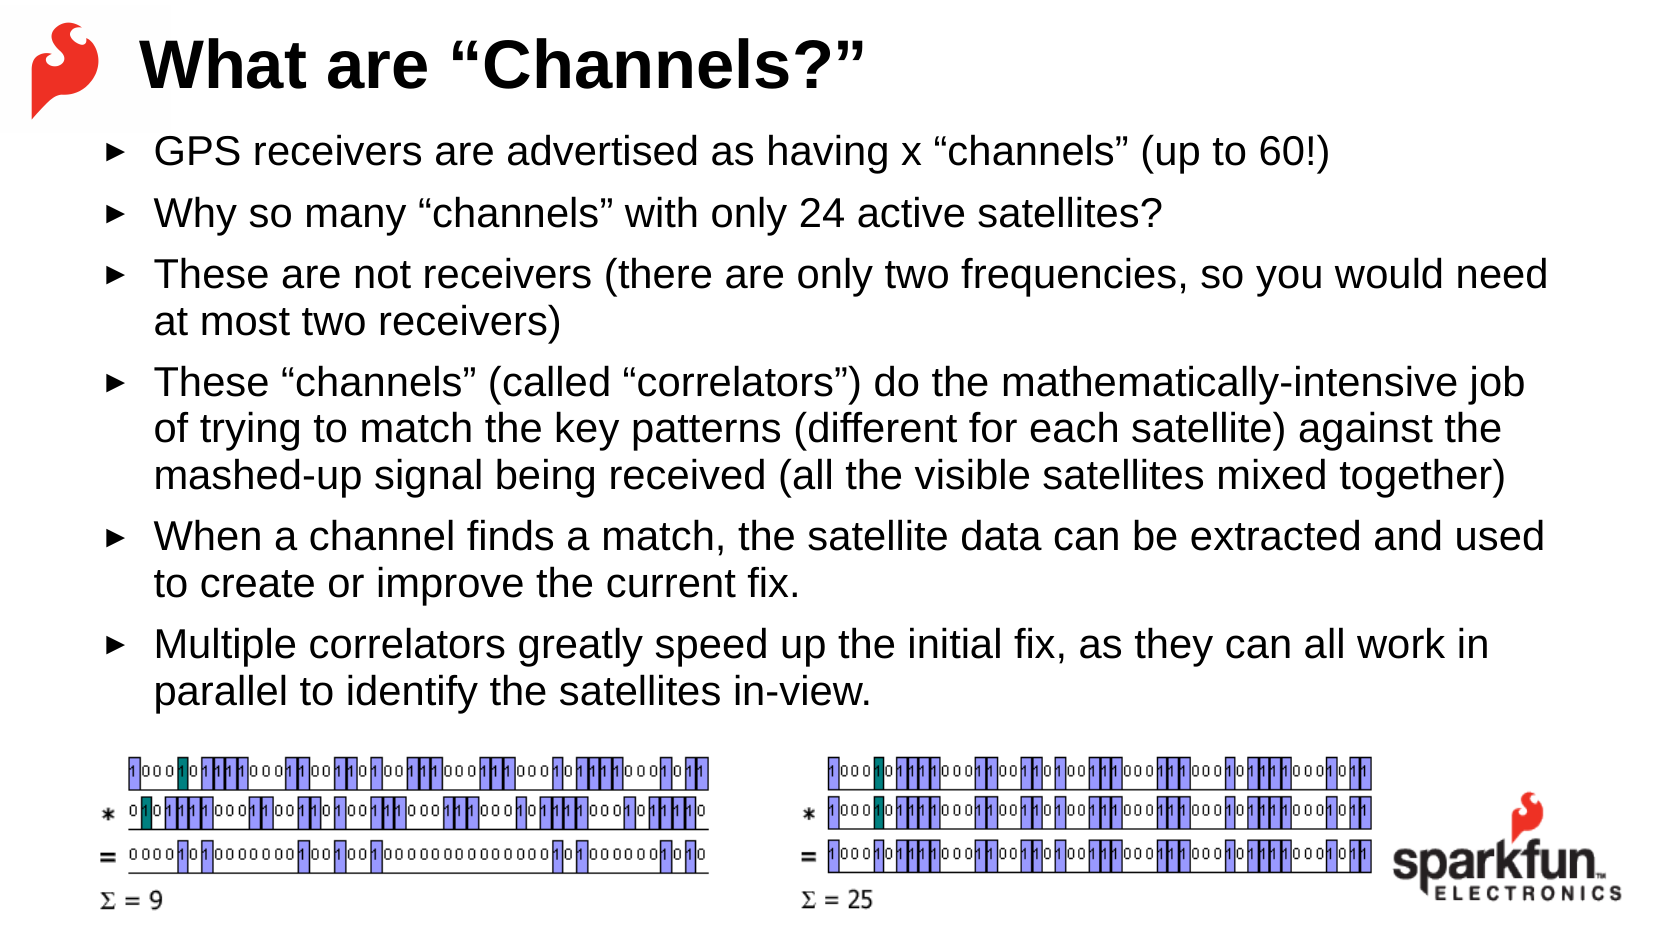

# What are “Channels?”
GPS receivers are advertised as having x “channels” (up to 60!)
Why so many “channels” with only 24 active satellites?
These are not receivers (there are only two frequencies, so you would need at most two receivers)
These “channels” (called “correlators”) do the mathematically-intensive job of trying to match the key patterns (different for each satellite) against the mashed-up signal being received (all the visible satellites mixed together)
When a channel finds a match, the satellite data can be extracted and used to create or improve the current fix.
Multiple correlators greatly speed up the initial fix, as they can all work in parallel to identify the satellites in-view.